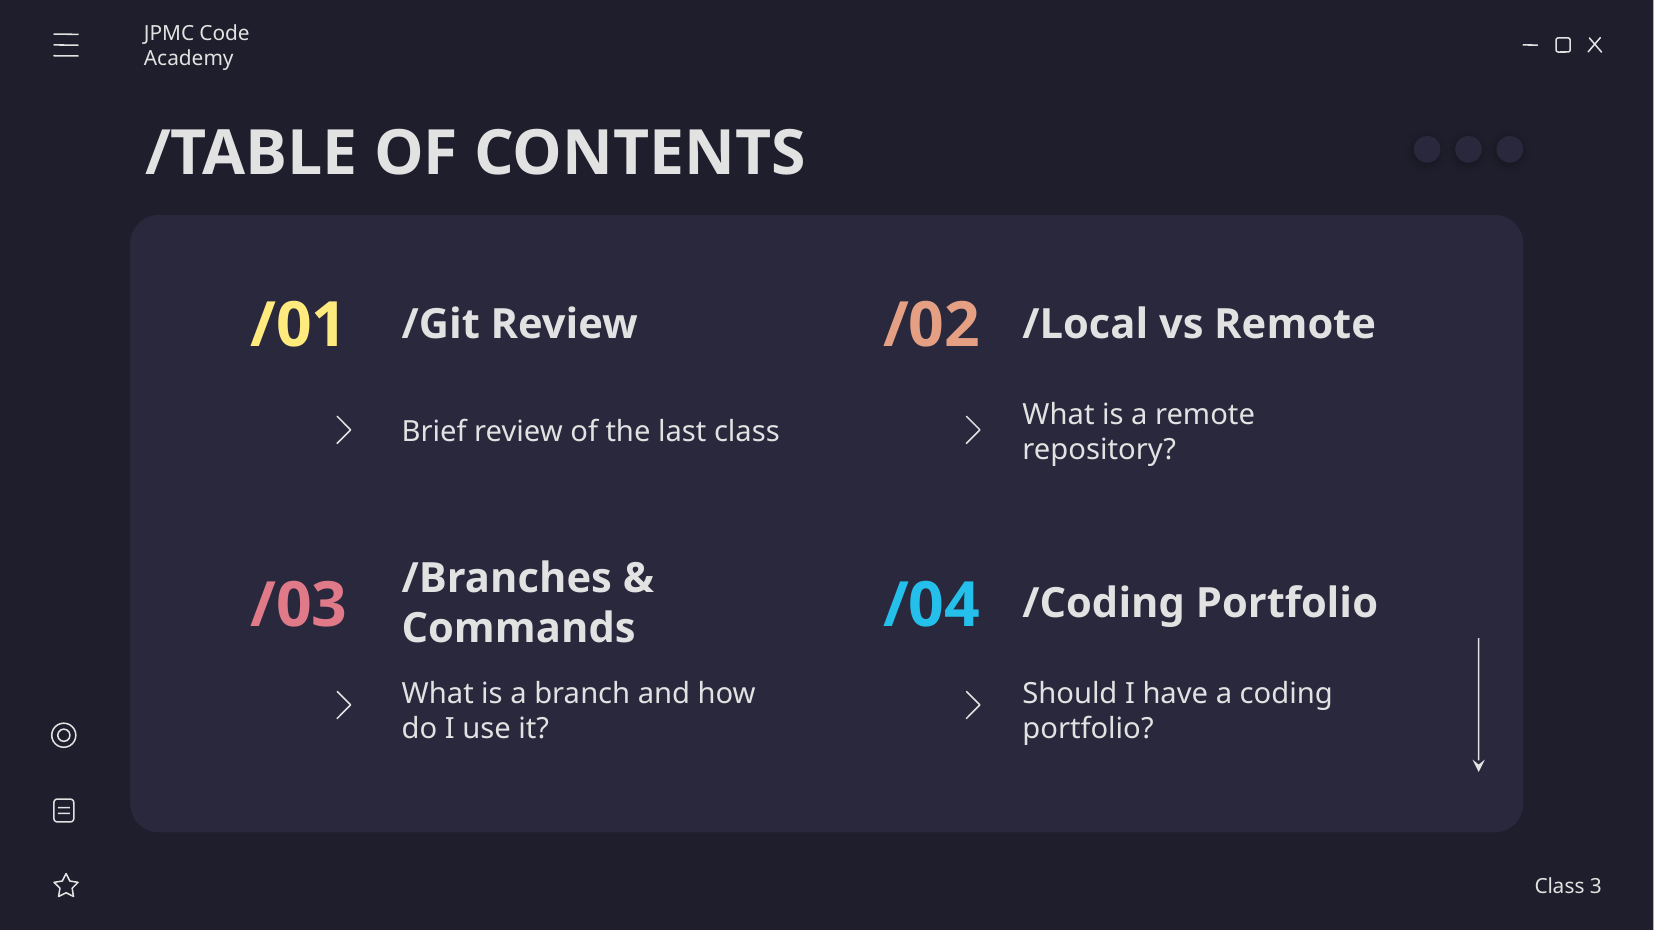

JPMC Code Academy
/TABLE OF CONTENTS
/01
# /Git Review
/02
/Local vs Remote
Brief review of the last class
What is a remote repository?
/03
/Branches & Commands
/04
/Coding Portfolio
What is a branch and how do I use it?
Should I have a coding portfolio?
Class 3